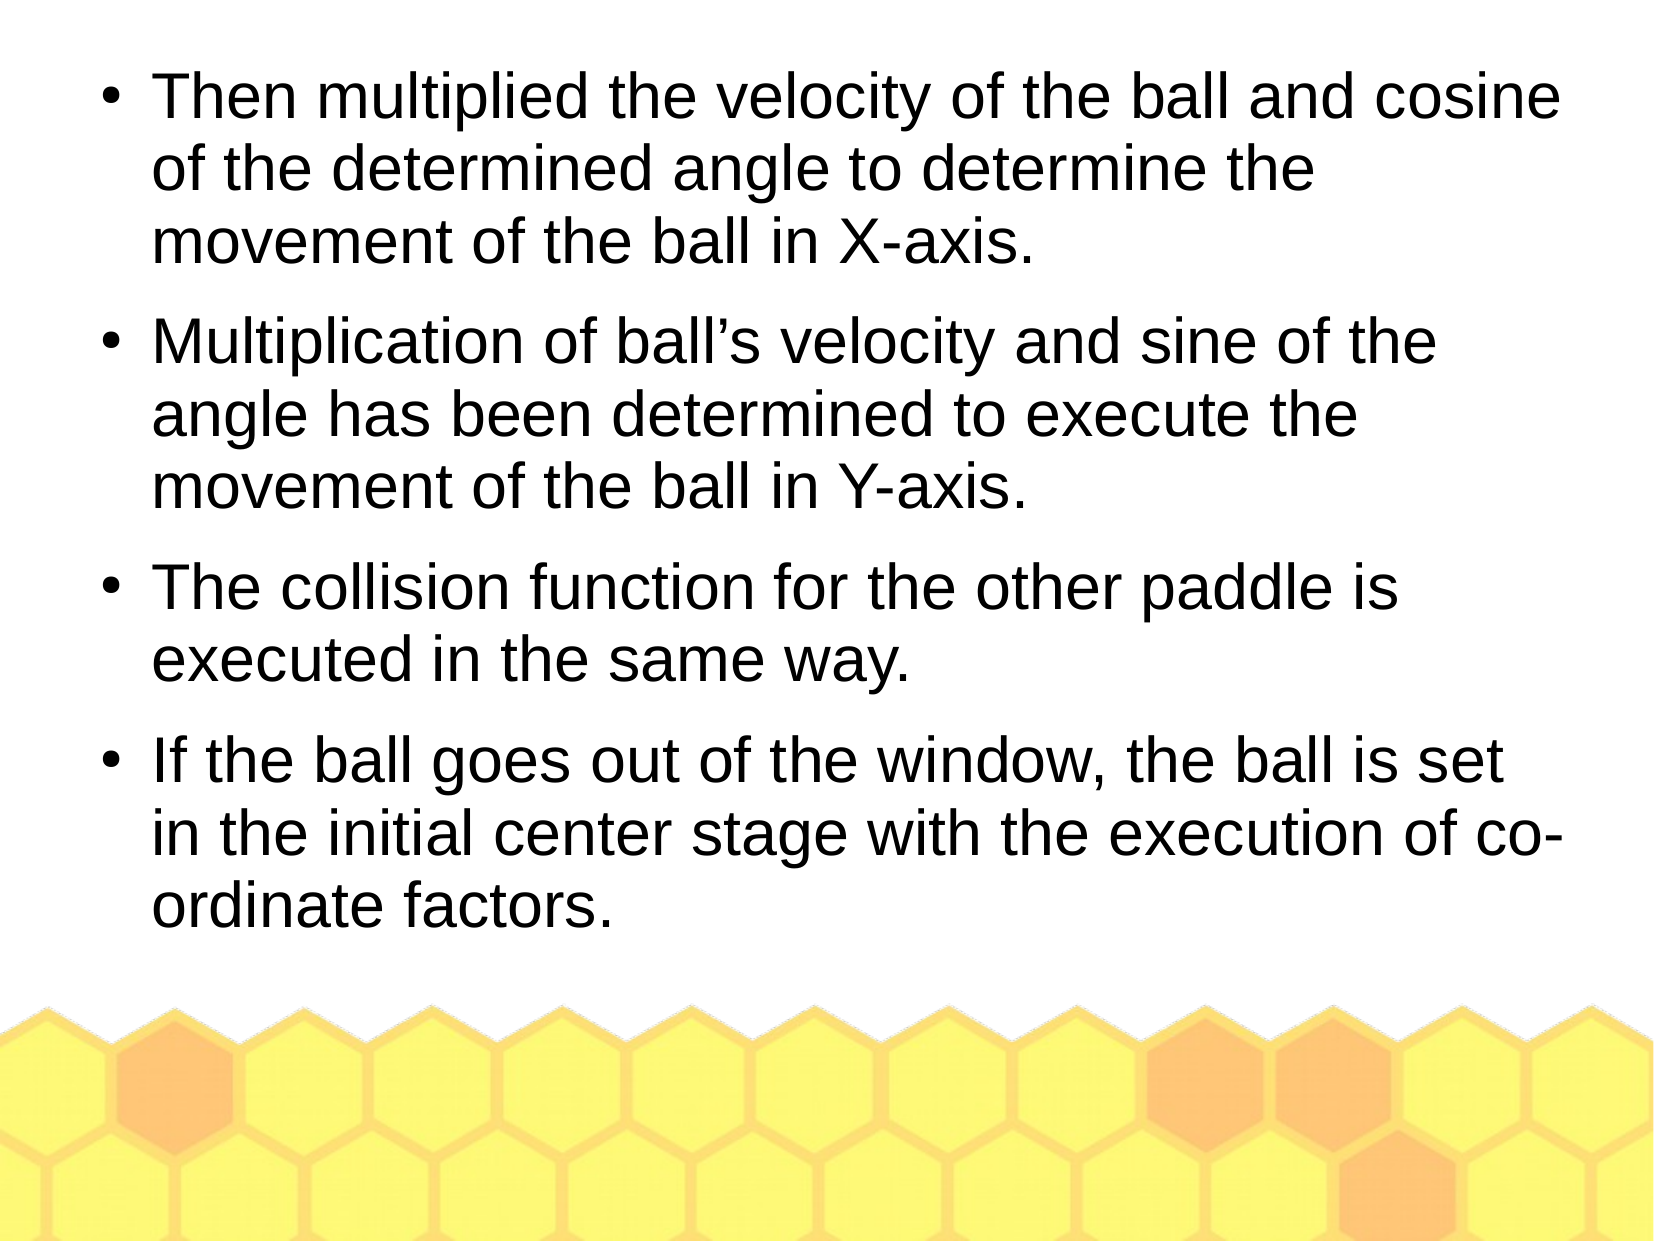

# Then multiplied the velocity of the ball and cosine of the determined angle to determine the movement of the ball in X-axis.
Multiplication of ball’s velocity and sine of the angle has been determined to execute the movement of the ball in Y-axis.
The collision function for the other paddle is executed in the same way.
If the ball goes out of the window, the ball is set in the initial center stage with the execution of co-ordinate factors.